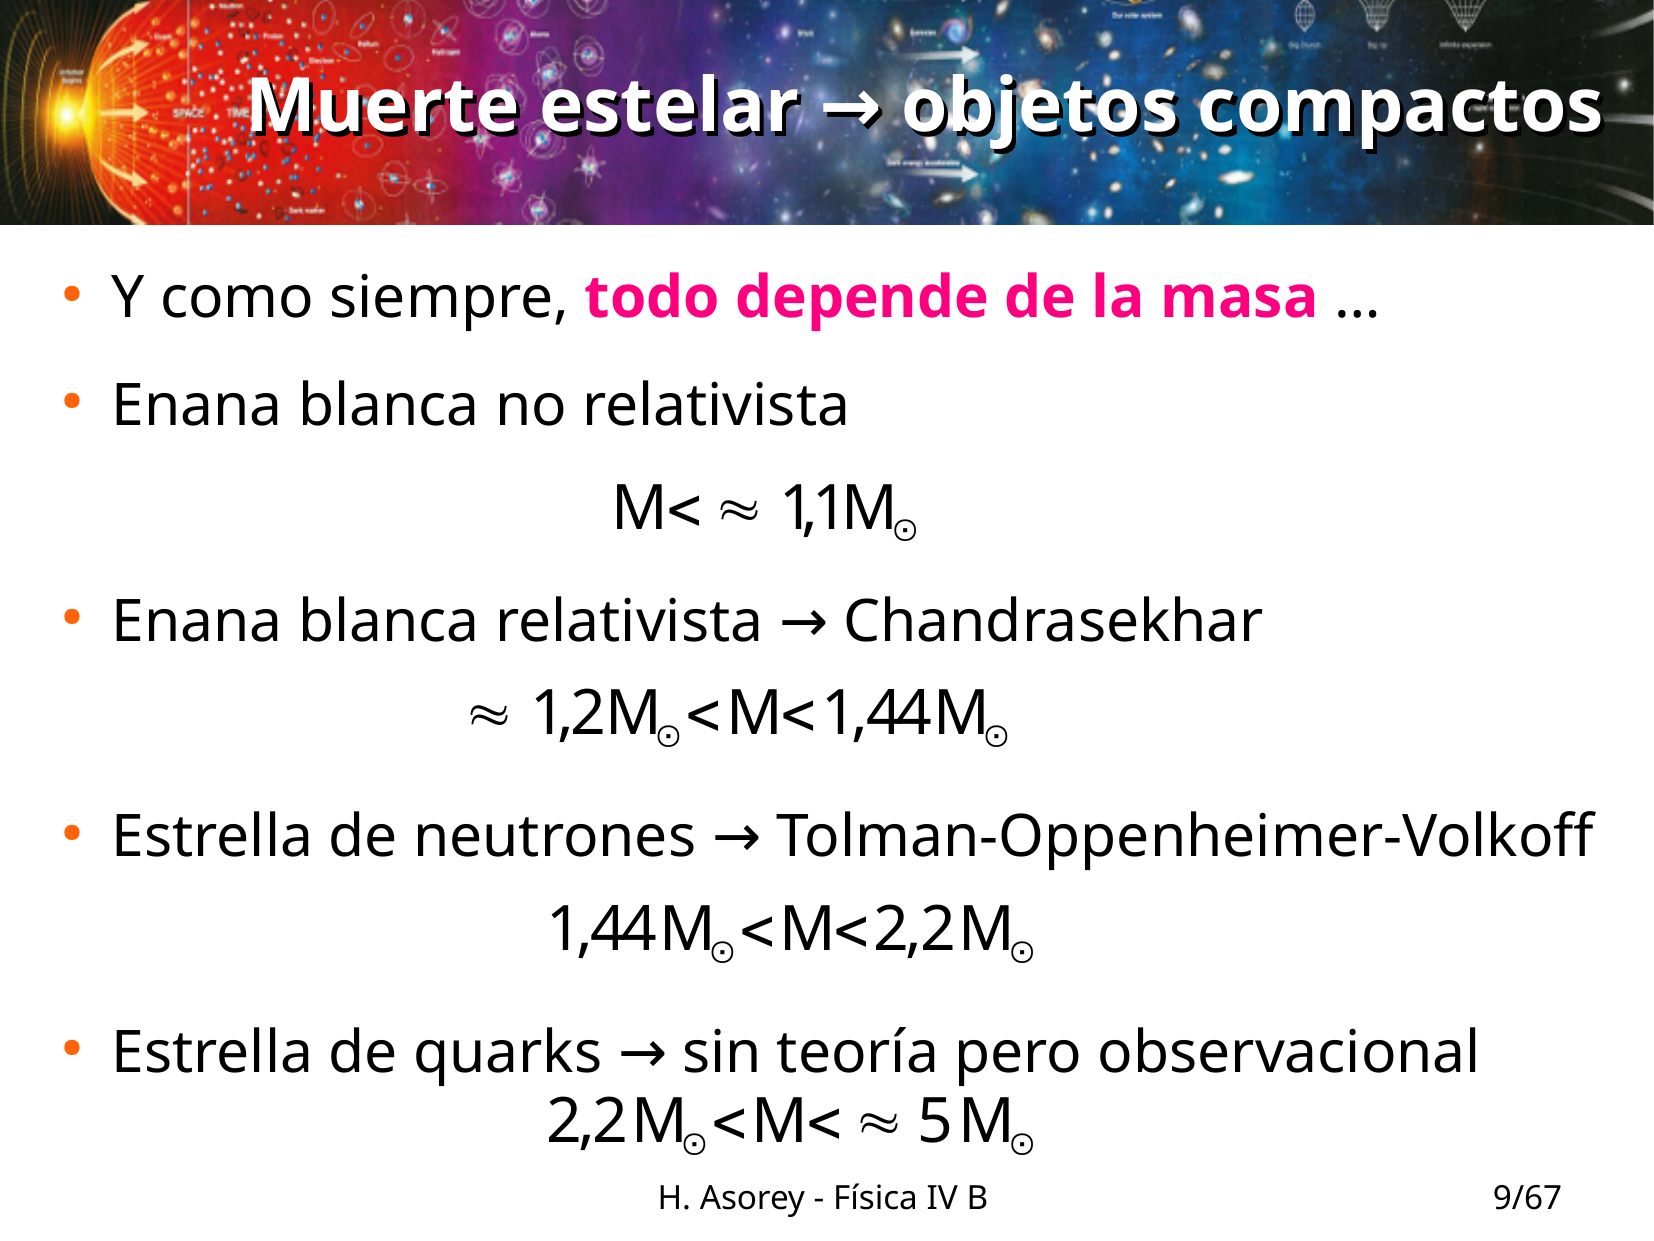

# Muerte estelar → objetos compactos
Y como siempre, todo depende de la masa …
Enana blanca no relativista
Enana blanca relativista → Chandrasekhar
Estrella de neutrones → Tolman-Oppenheimer-Volkoff
Estrella de quarks → sin teoría pero observacional
H. Asorey - Física IV B
9